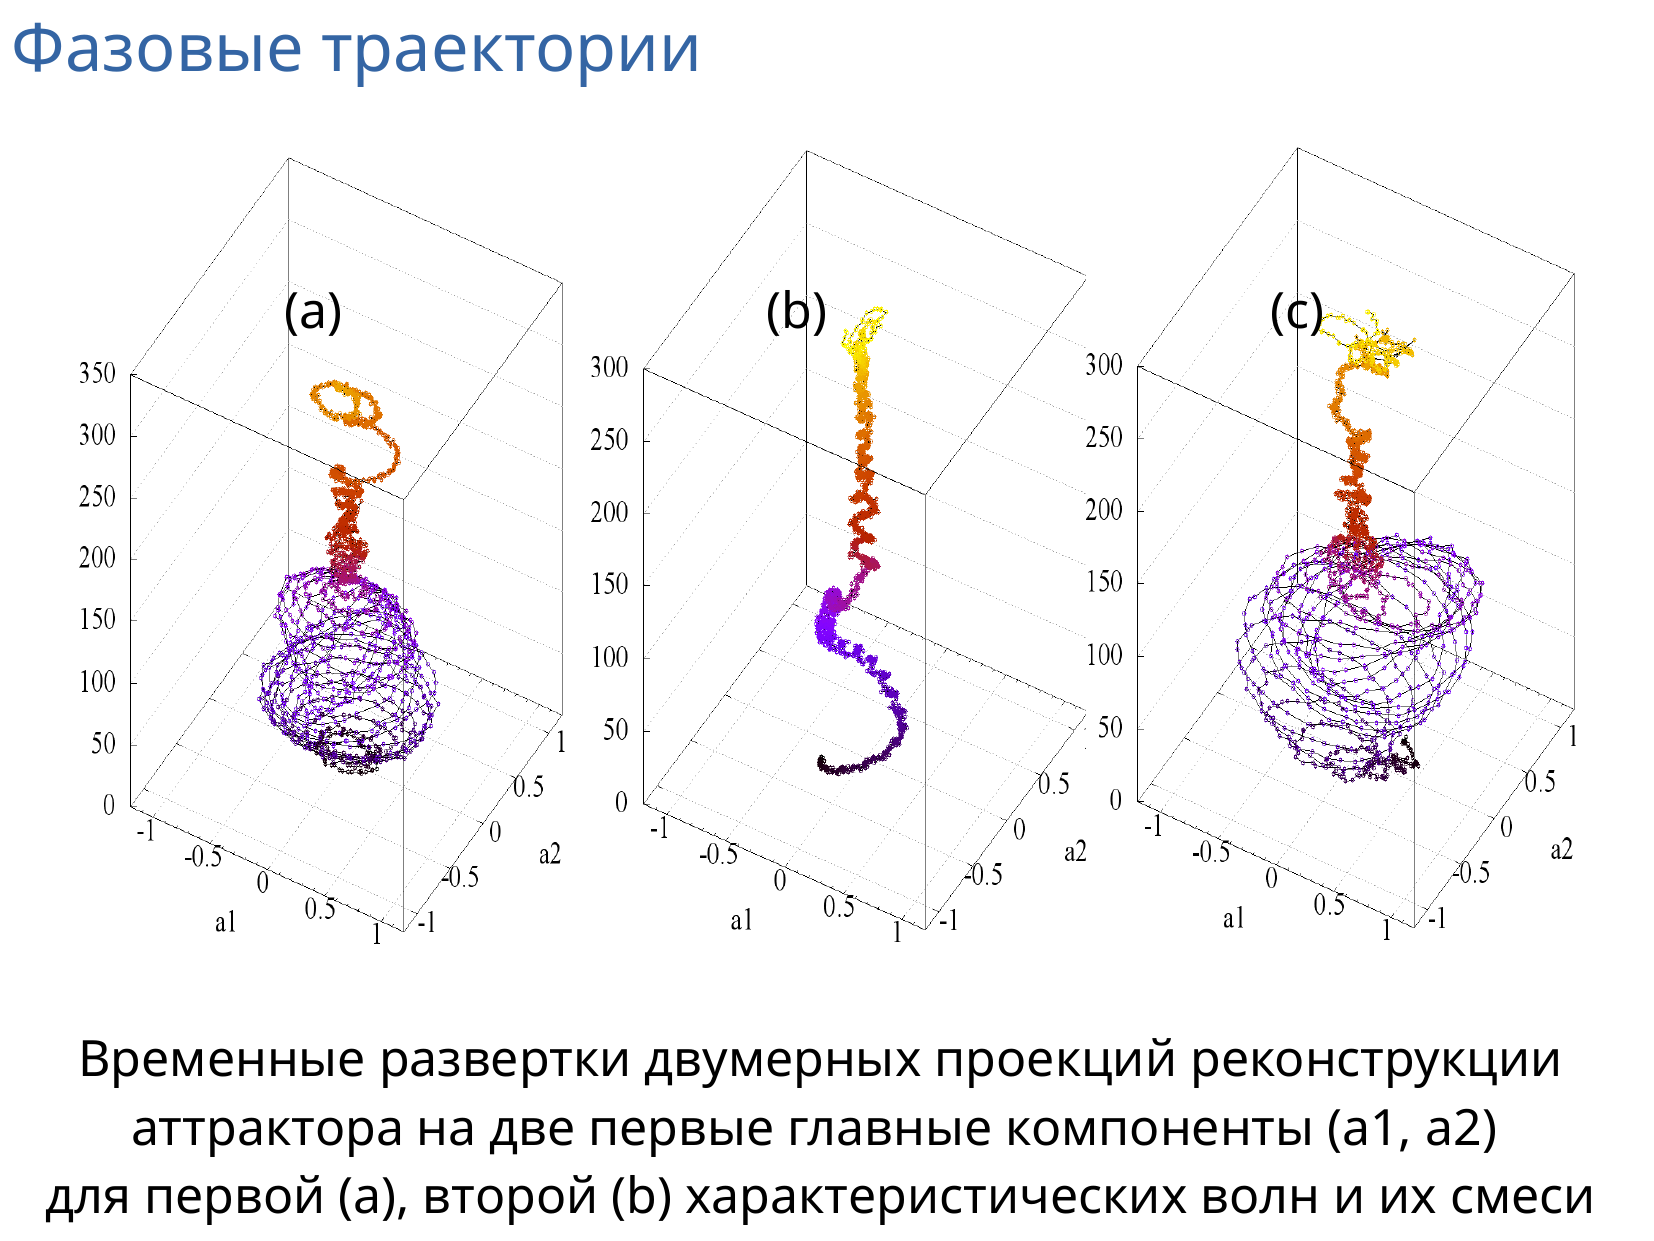

Фазовые траектории
			 (а)						 (b)			 			 (c)
Временные развертки двумерных проекций реконструкции аттрактора на две первые главные компоненты (a1, a2)
для первой (а), второй (b) характеристических волн и их смеси (с)